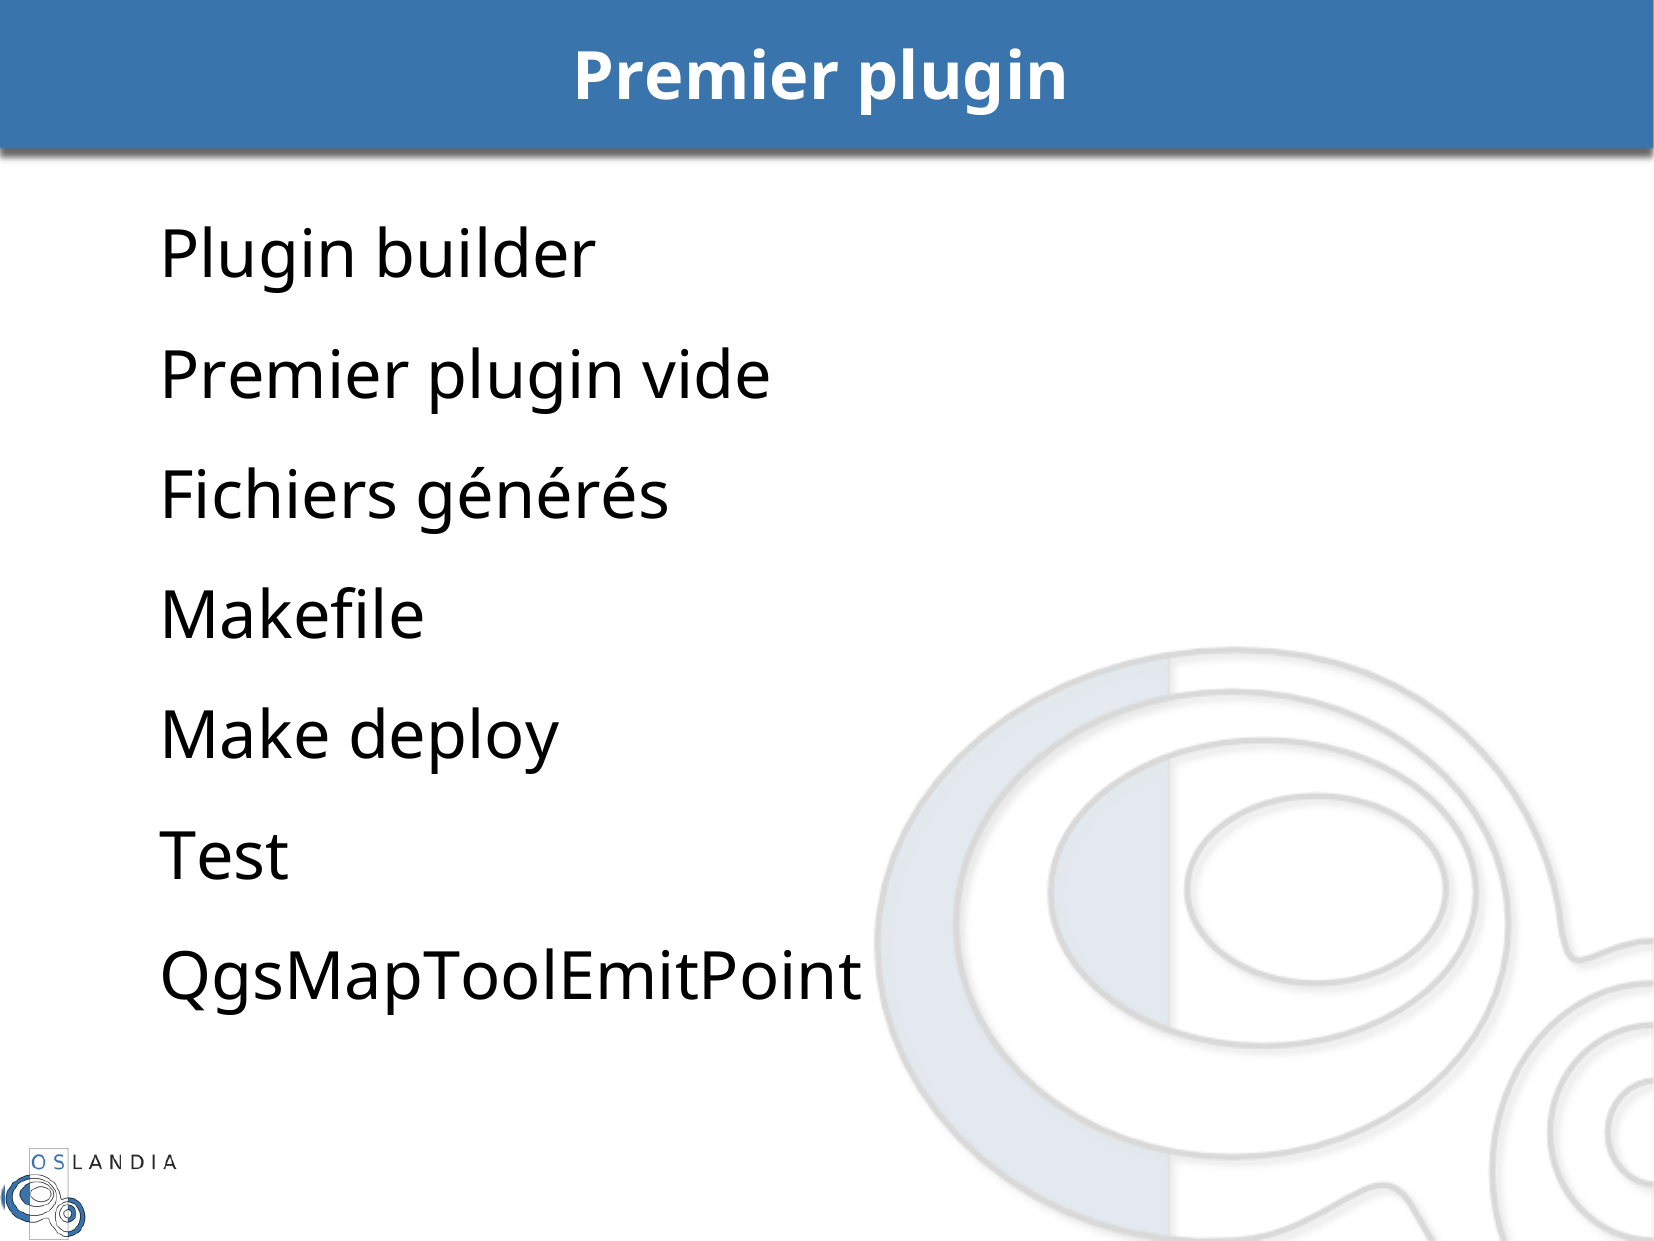

# Premier plugin
Plugin builder
Premier plugin vide
Fichiers générés
Makefile
Make deploy
Test
QgsMapToolEmitPoint